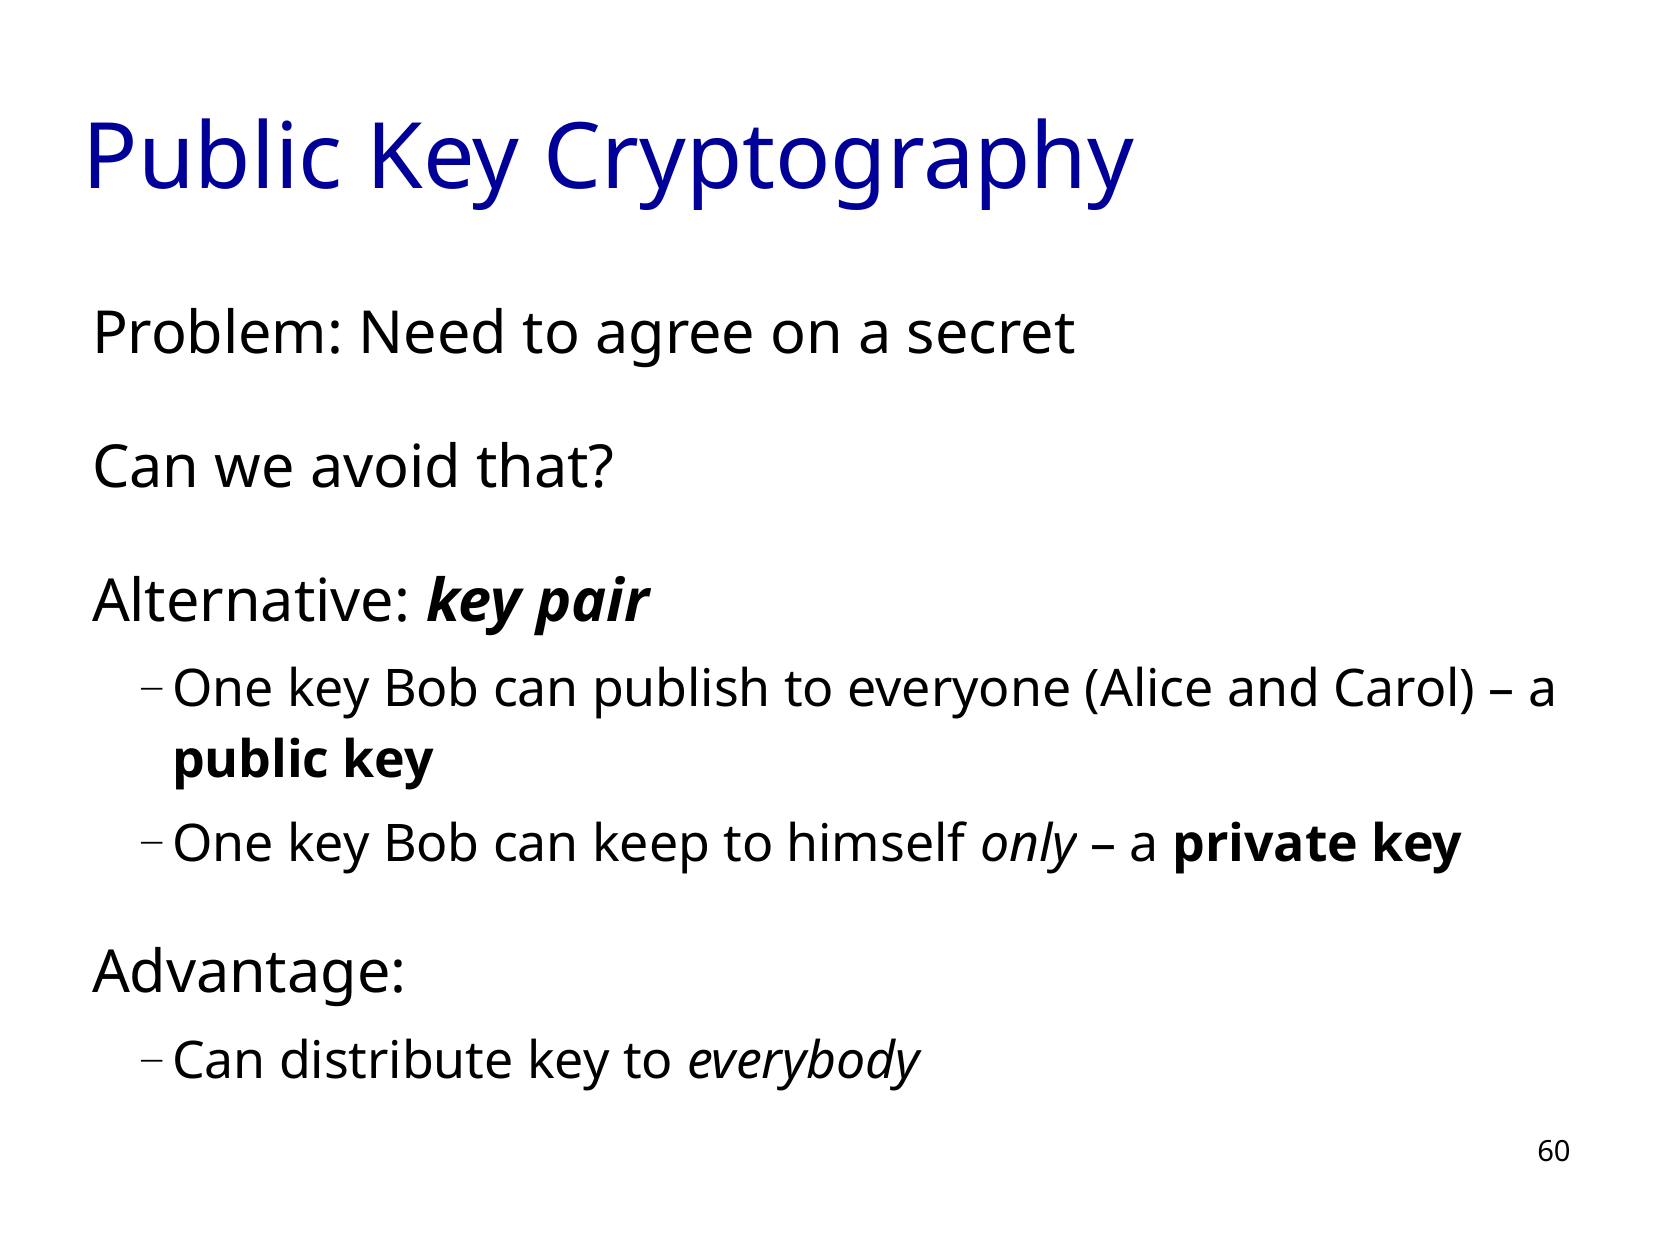

# Public Key Cryptography
Problem: Need to agree on a secret
Can we avoid that?
Alternative: key pair
One key Bob can publish to everyone (Alice and Carol) – a public key
One key Bob can keep to himself only – a private key
Advantage:
Can distribute key to everybody
60